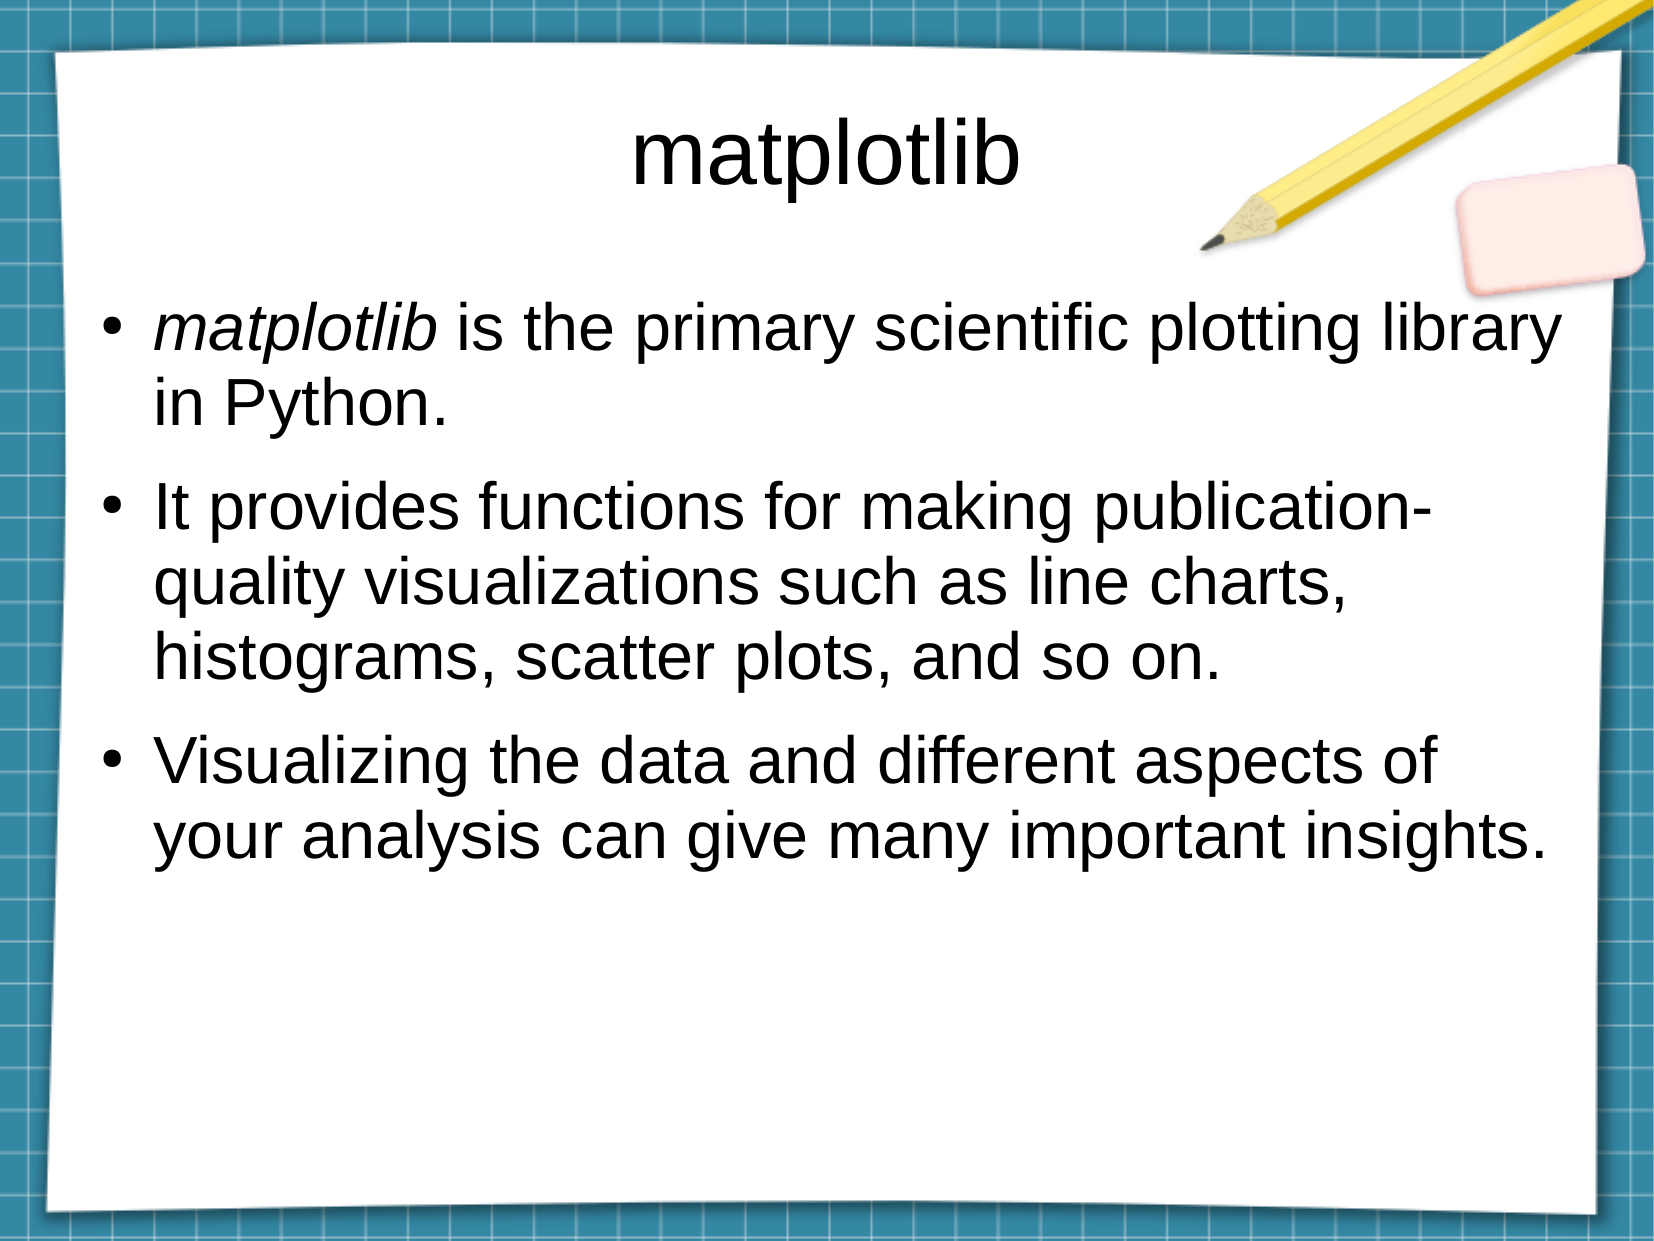

# matplotlib
matplotlib is the primary scientific plotting library in Python.
It provides functions for making publication-quality visualizations such as line charts, histograms, scatter plots, and so on.
Visualizing the data and different aspects of your analysis can give many important insights.